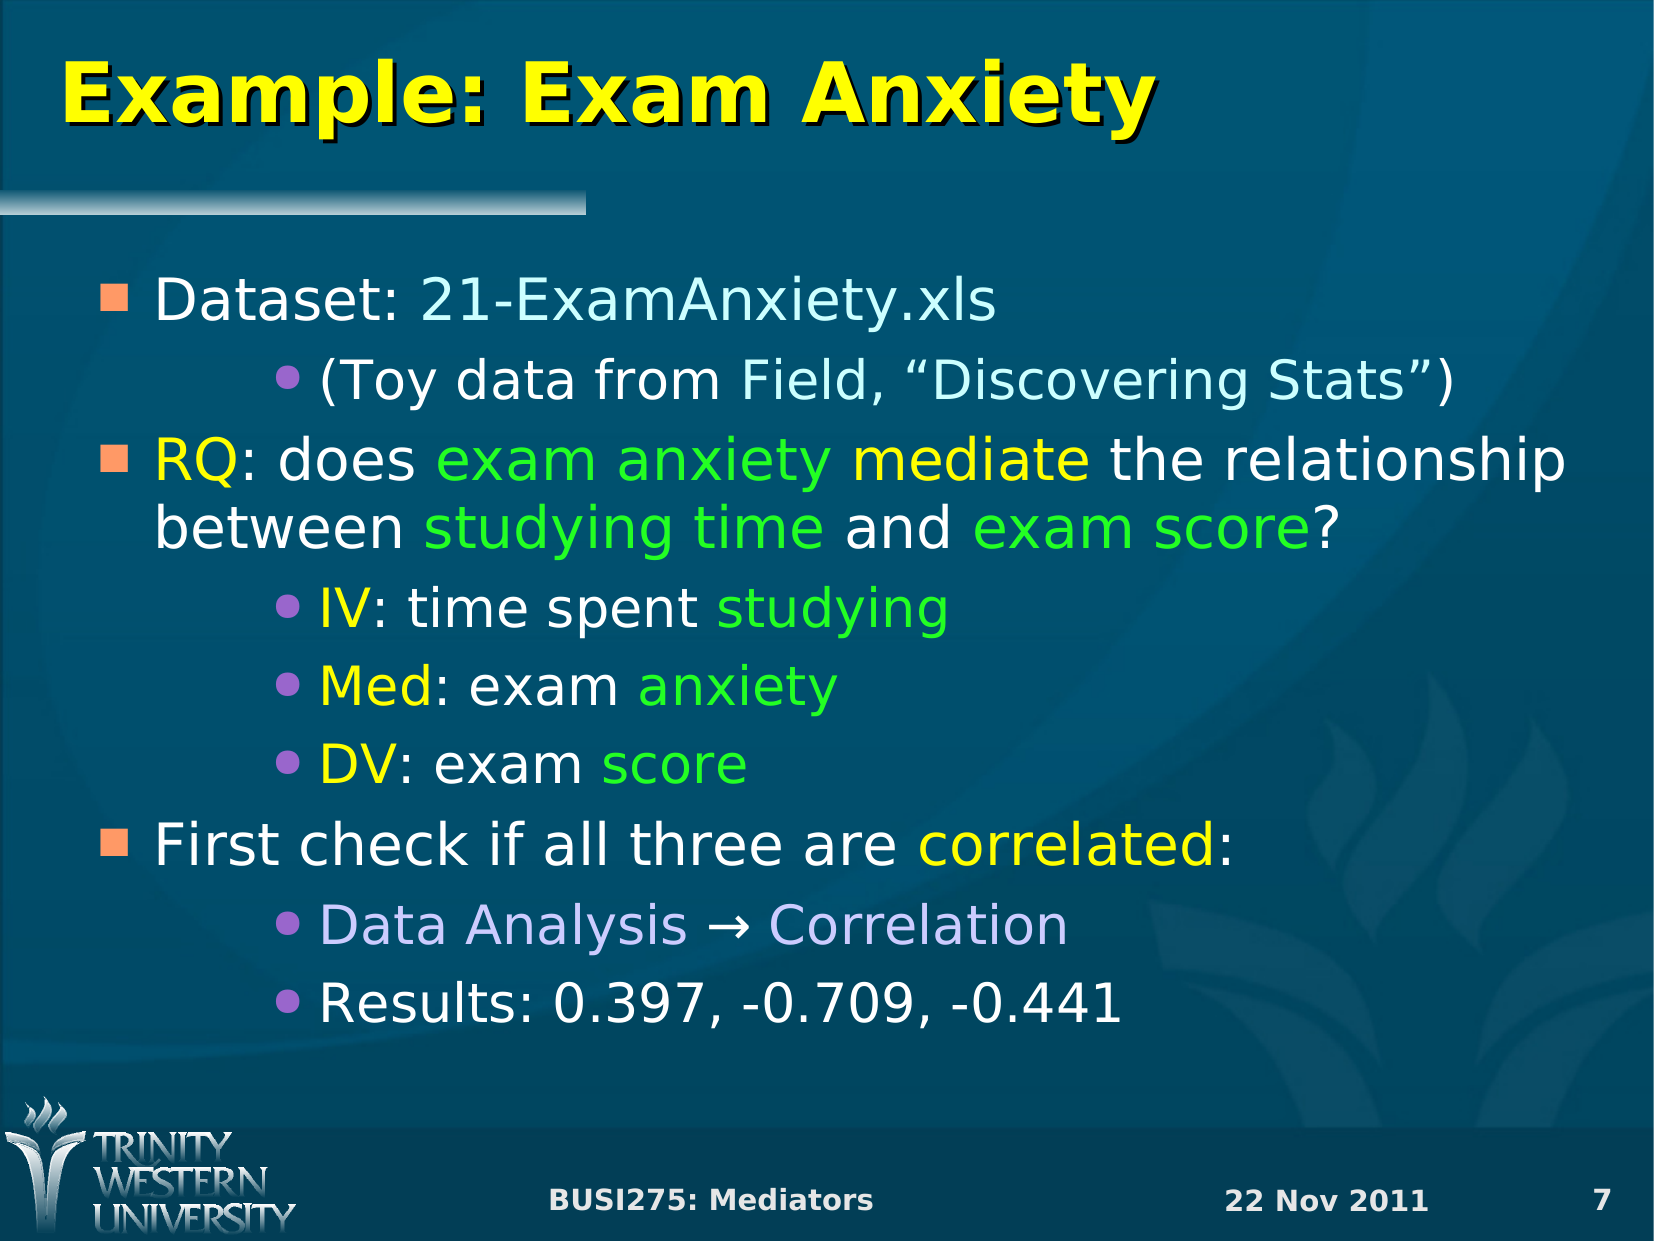

# Example: Exam Anxiety
Dataset: 21-ExamAnxiety.xls
(Toy data from Field, “Discovering Stats”)
RQ: does exam anxiety mediate the relationship between studying time and exam score?
IV: time spent studying
Med: exam anxiety
DV: exam score
First check if all three are correlated:
Data Analysis → Correlation
Results: 0.397, -0.709, -0.441
BUSI275: Mediators
22 Nov 2011
7